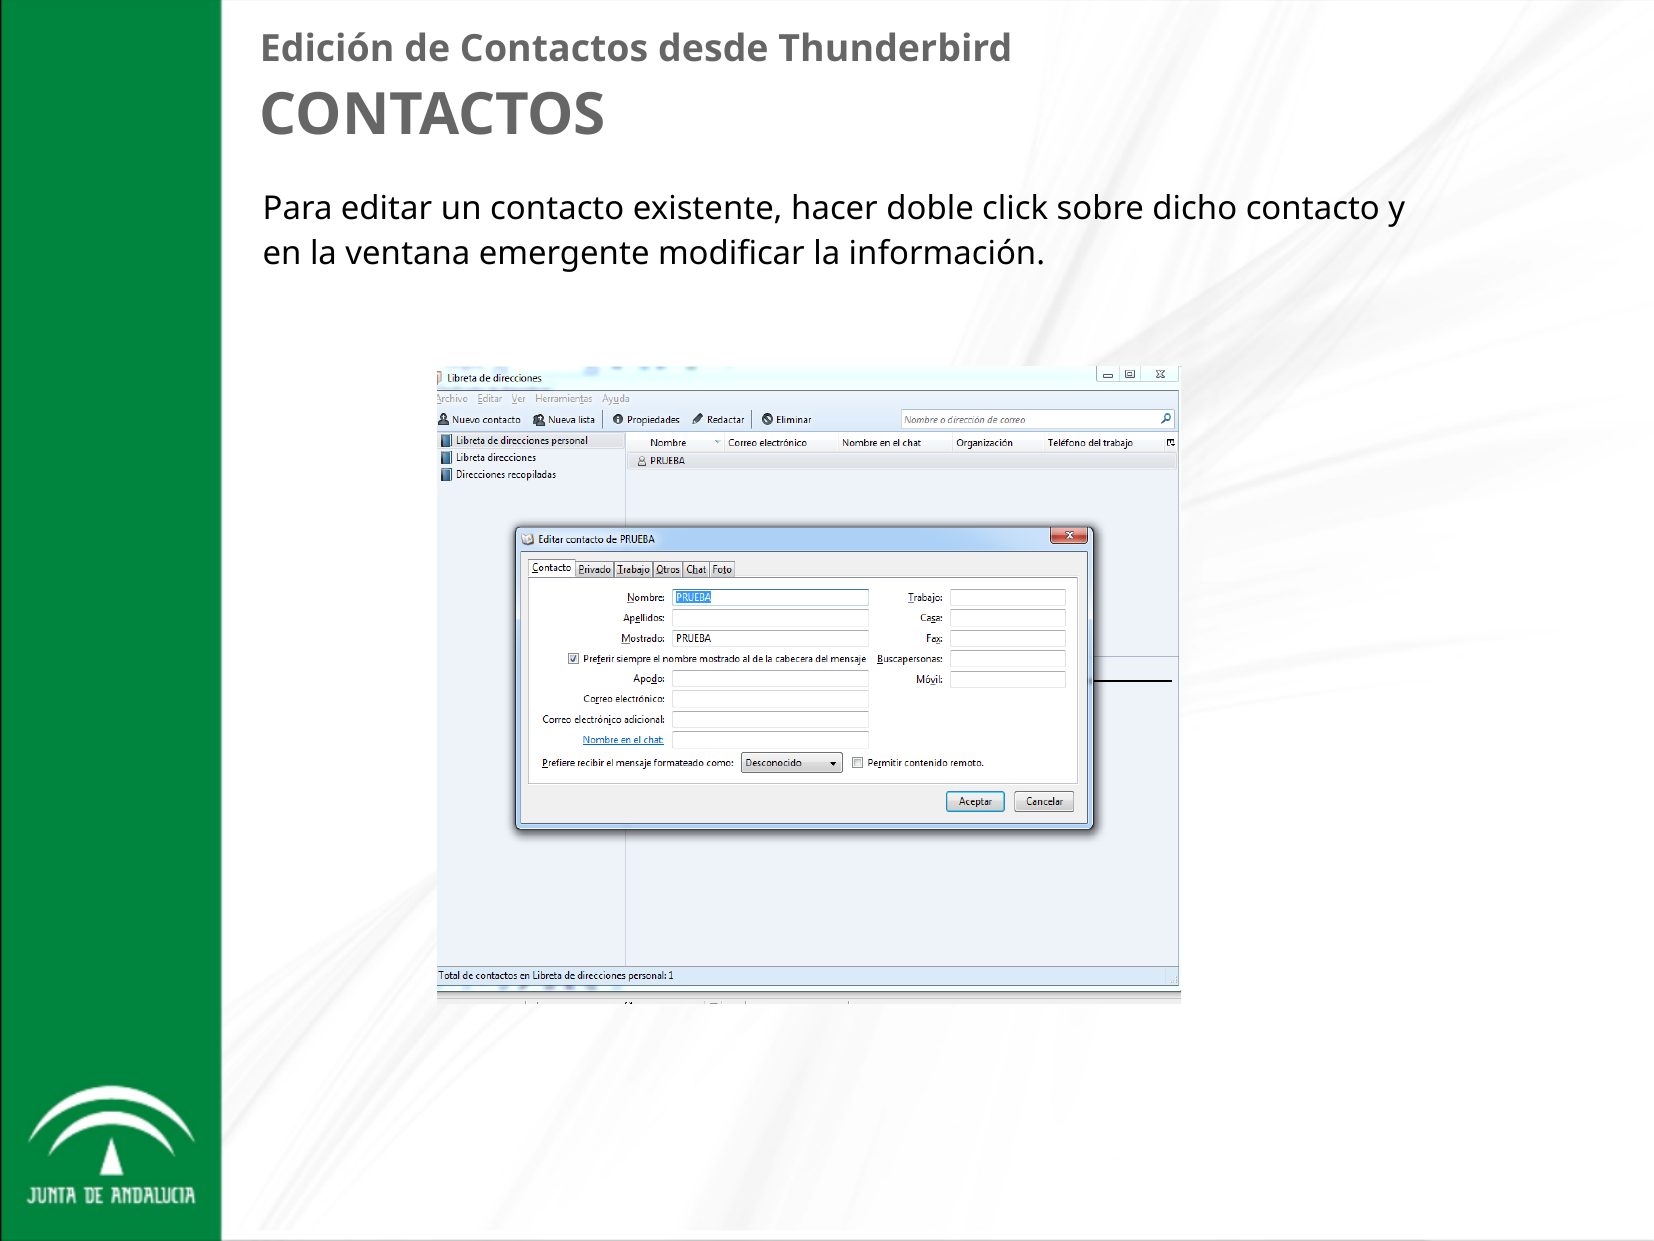

# Edición de Contactos desde Thunderbird CONTACTOS
Para editar un contacto existente, hacer doble click sobre dicho contacto y en la ventana emergente modificar la información.